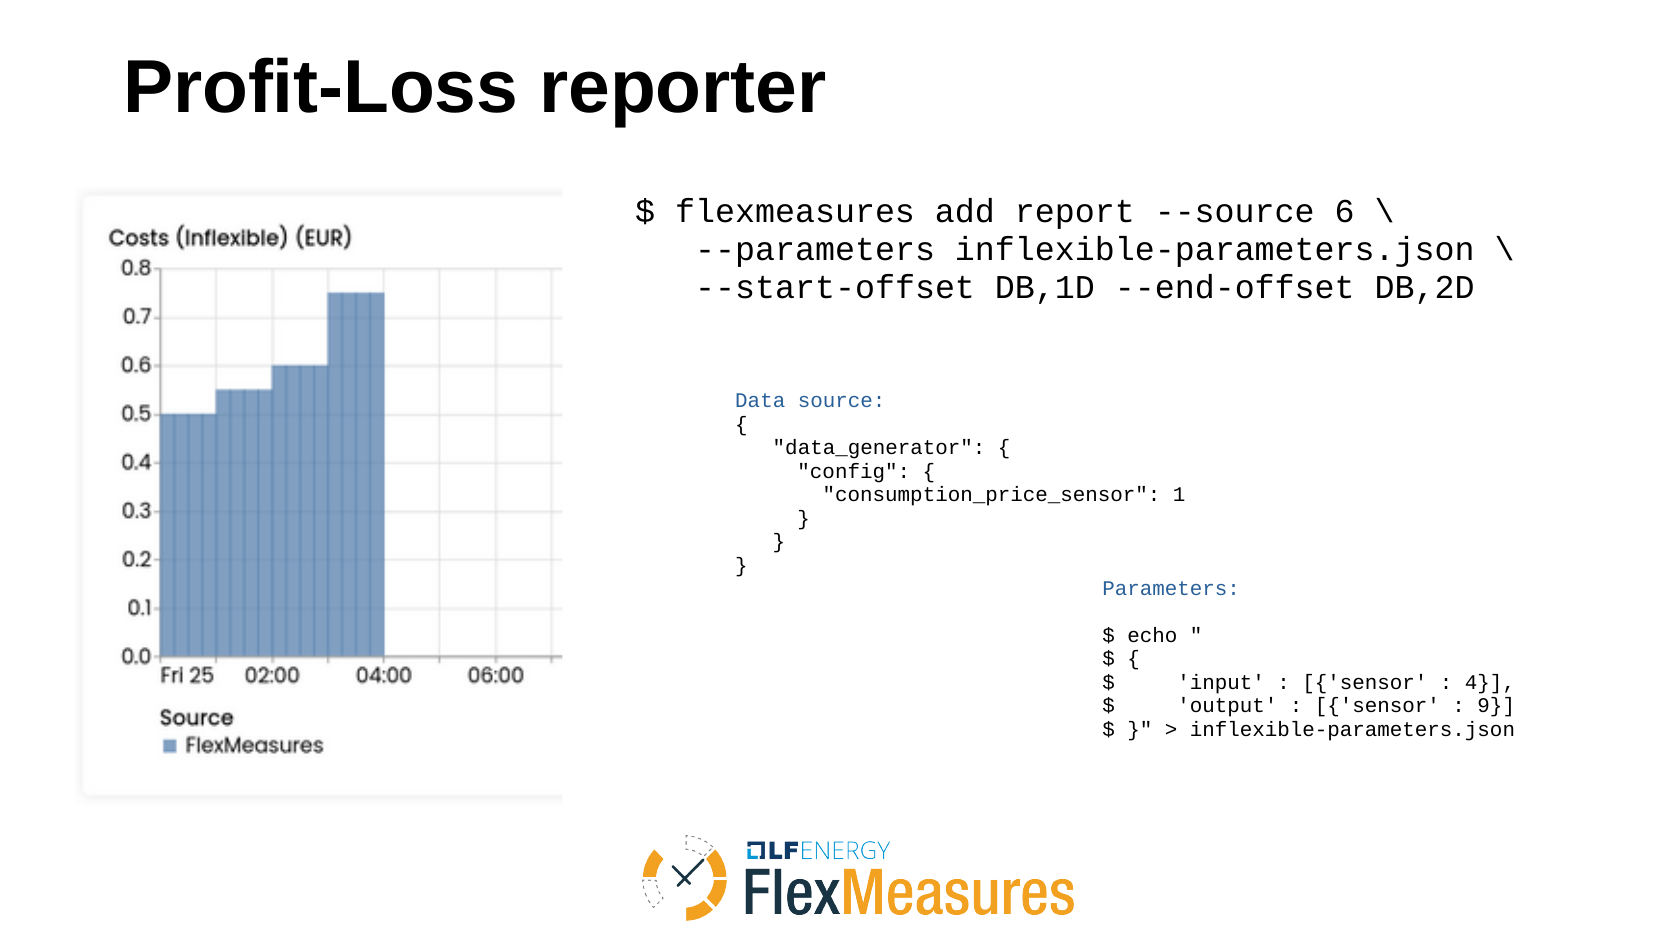

Profit-Loss reporter
$ flexmeasures add report --source 6 \
 --parameters inflexible-parameters.json \
 --start-offset DB,1D --end-offset DB,2D
Data source:
{
 "data_generator": {
 "config": {
 "consumption_price_sensor": 1
 }
 }
}
Parameters:
$ echo "
$ {
$ 'input' : [{'sensor' : 4}],
$ 'output' : [{'sensor' : 9}]
$ }" > inflexible-parameters.json